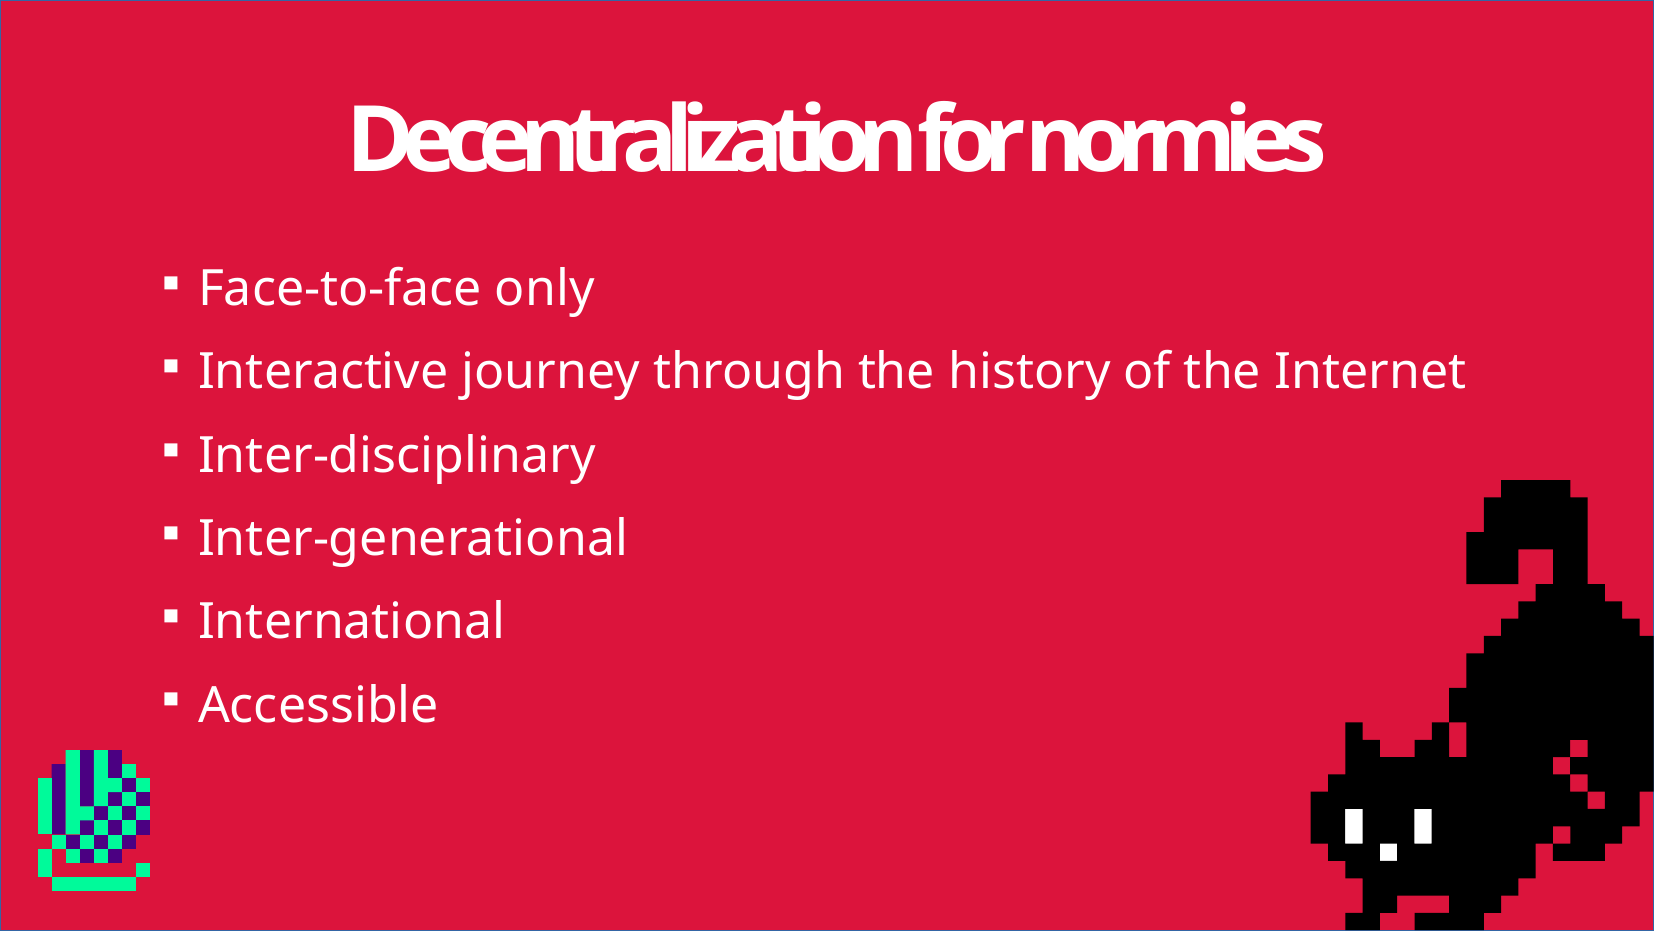

# Decentralization for normies
Face-to-face only
Interactive journey through the history of the Internet
Inter-disciplinary
Inter-generational
International
Accessible